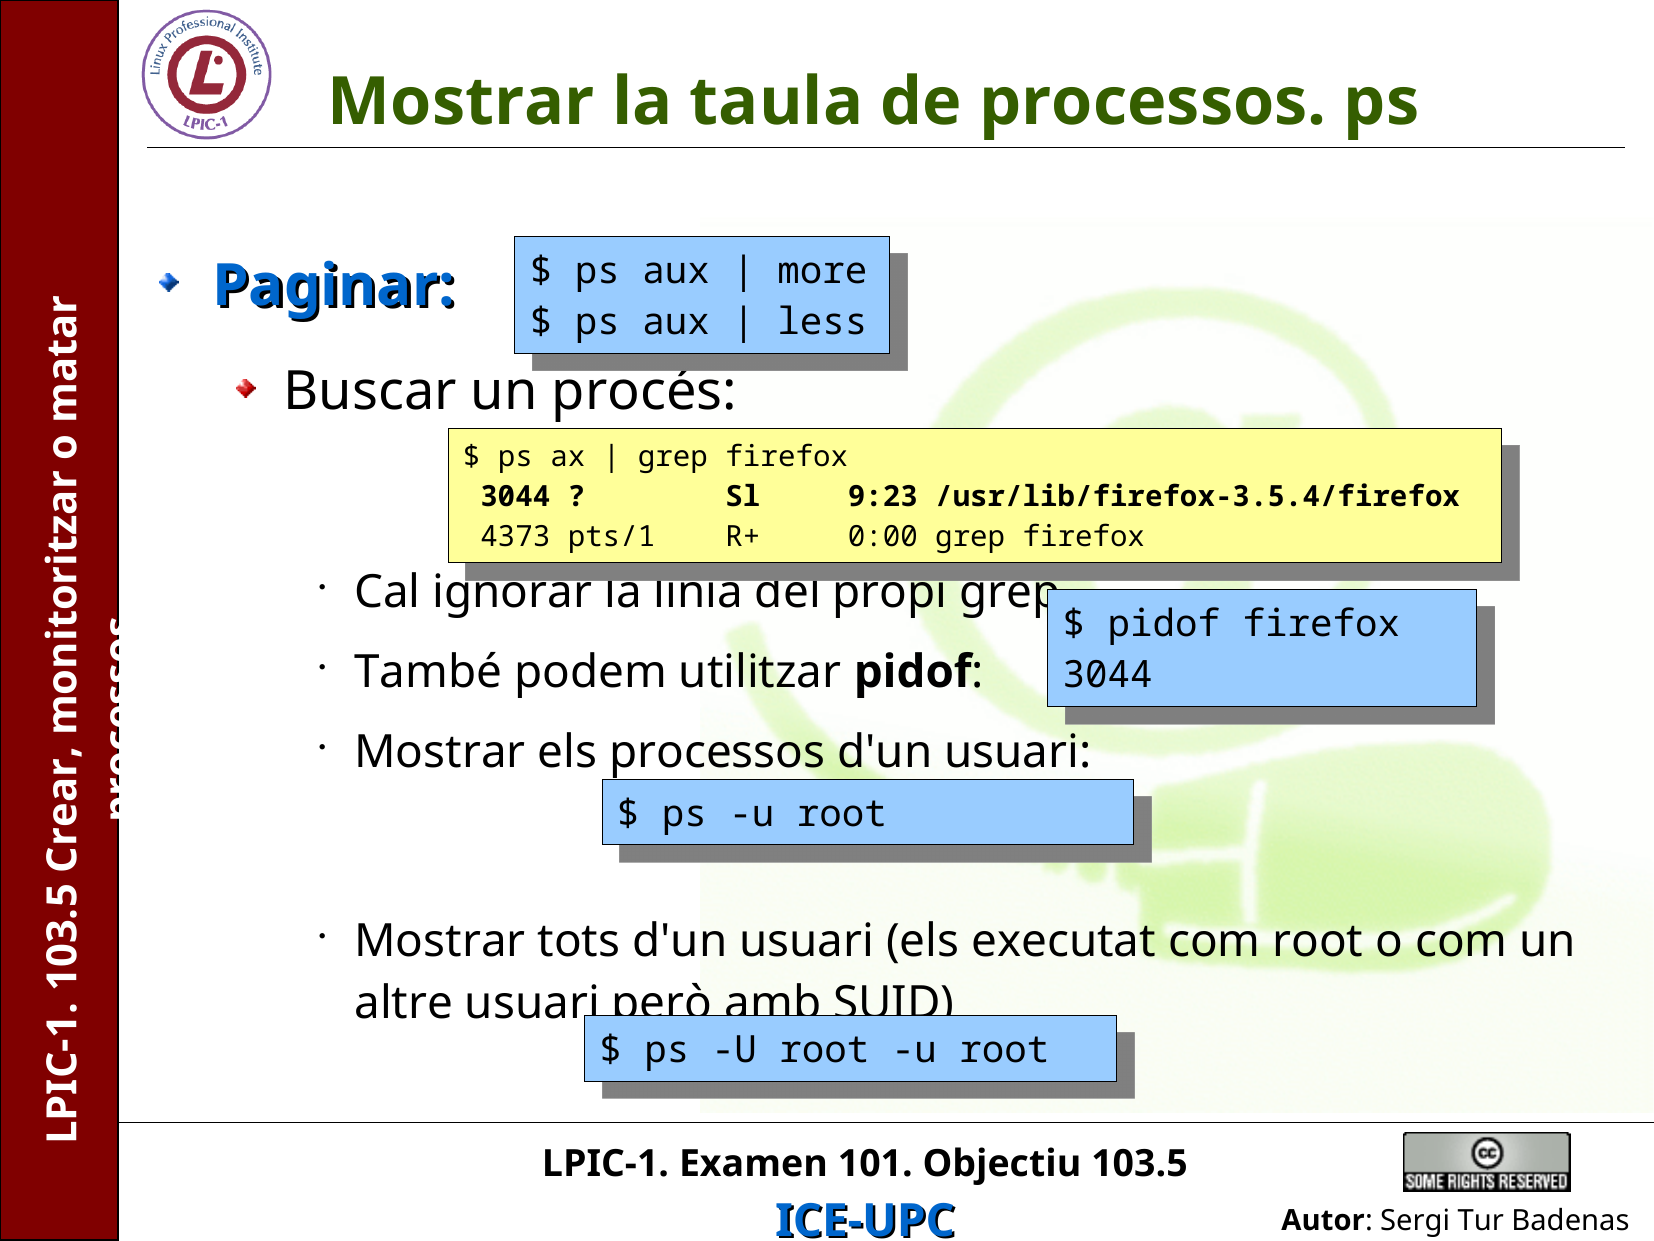

# Mostrar la taula de processos. ps
$ ps aux | more
$ ps aux | less
Paginar:
Buscar un procés:
Cal ignorar la línia del propi grep
També podem utilitzar pidof:
Mostrar els processos d'un usuari:
Mostrar tots d'un usuari (els executat com root o com un altre usuari però amb SUID)
$ ps ax | grep firefox
 3044 ? Sl 9:23 /usr/lib/firefox-3.5.4/firefox
 4373 pts/1 R+ 0:00 grep firefox
$ pidof firefox
3044
$ ps -u root
$ ps -U root -u root